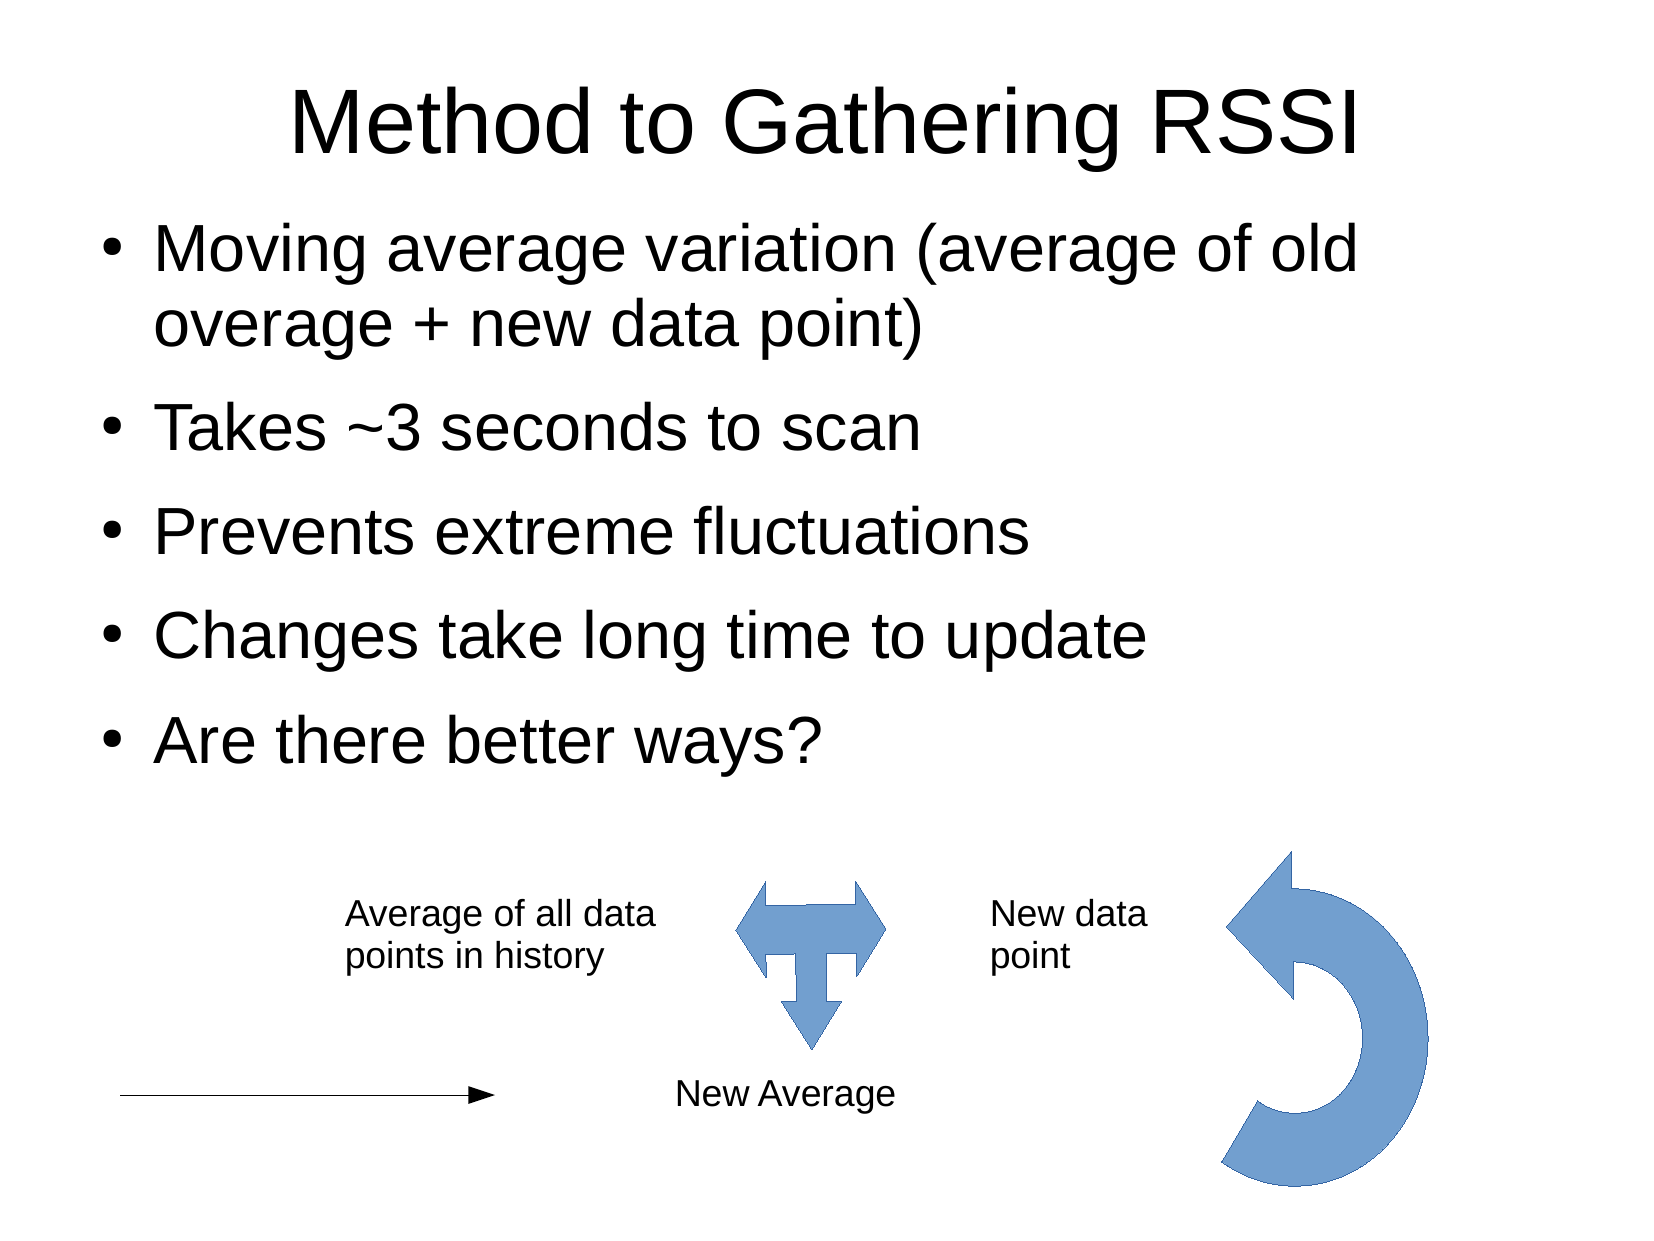

# Method to Gathering RSSI
Moving average variation (average of old overage + new data point)
Takes ~3 seconds to scan
Prevents extreme fluctuations
Changes take long time to update
Are there better ways?
Average of all data points in history
New data point
New Average